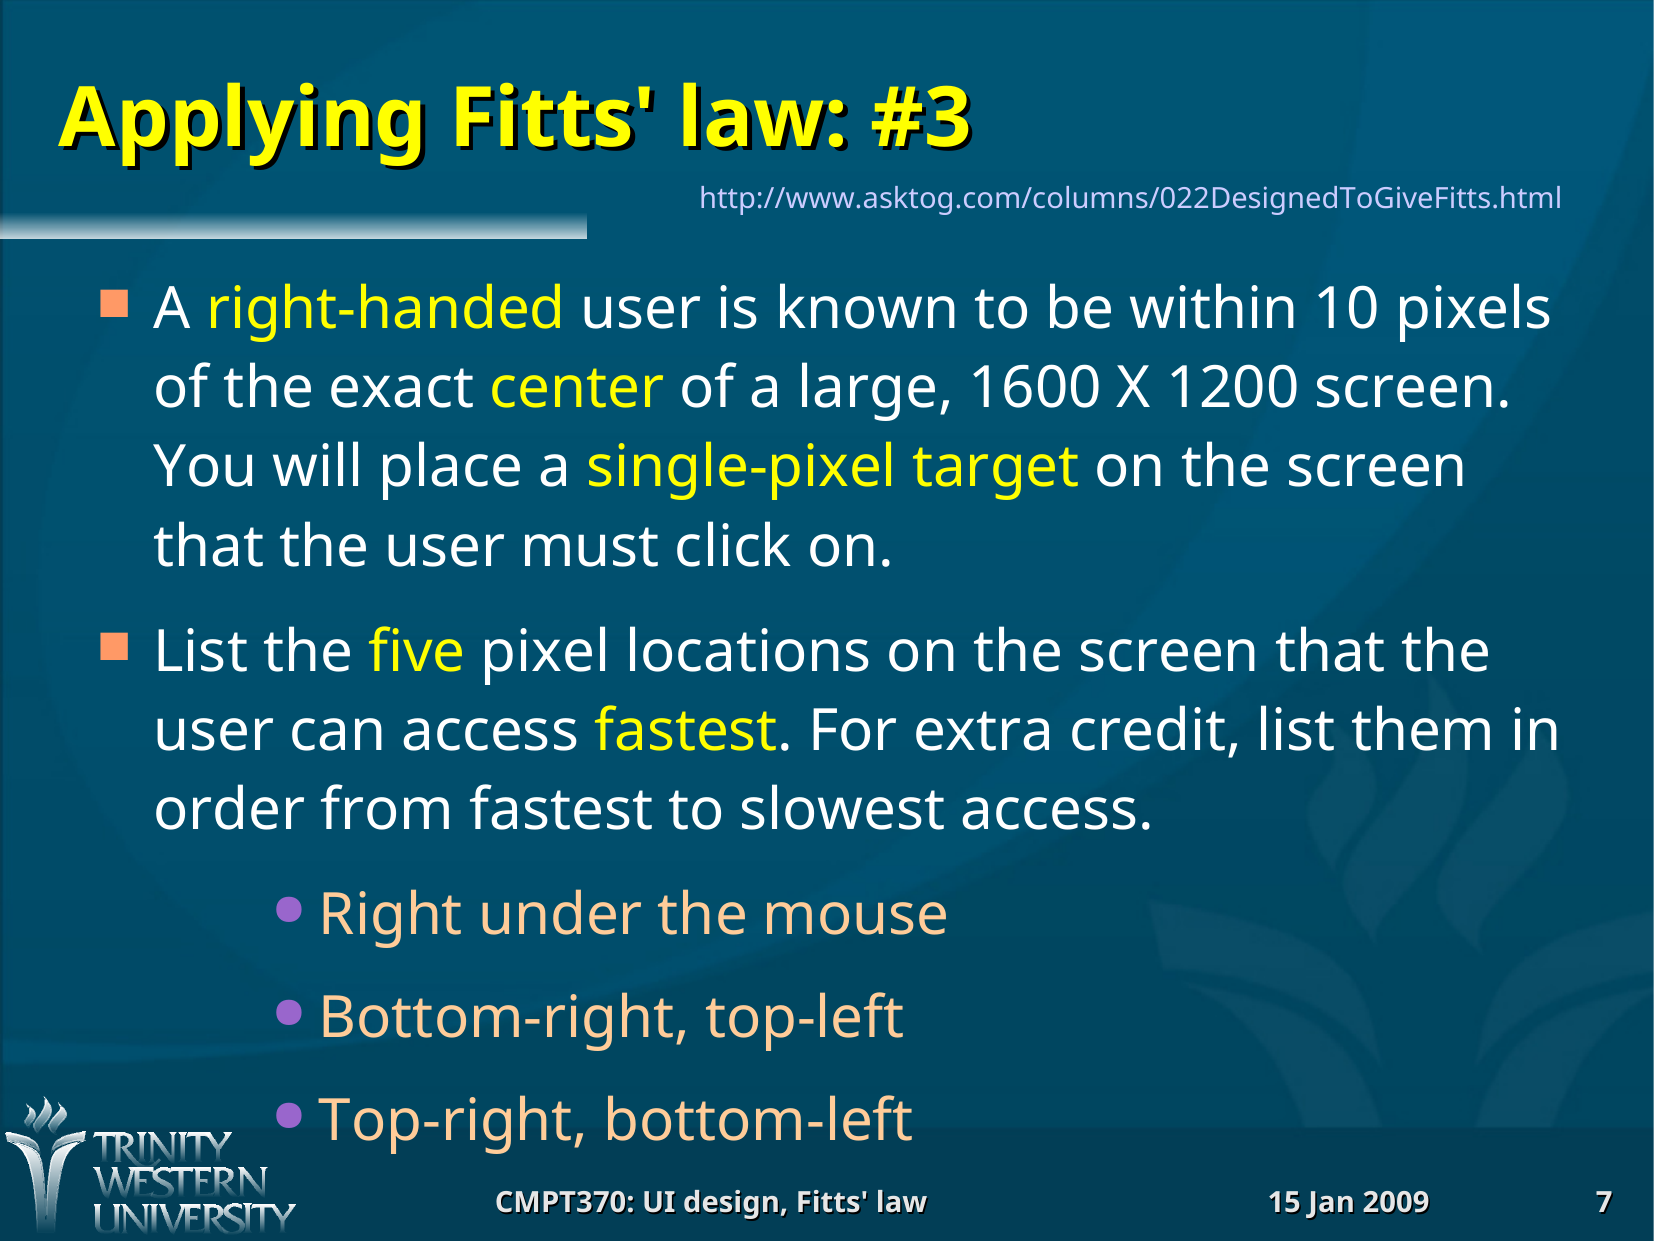

# Applying Fitts' law: #3
http://www.asktog.com/columns/022DesignedToGiveFitts.html
A right-handed user is known to be within 10 pixels of the exact center of a large, 1600 X 1200 screen. You will place a single-pixel target on the screen that the user must click on.
List the five pixel locations on the screen that the user can access fastest. For extra credit, list them in order from fastest to slowest access.
Right under the mouse
Bottom-right, top-left
Top-right, bottom-left
CMPT370: UI design, Fitts' law
15 Jan 2009
7